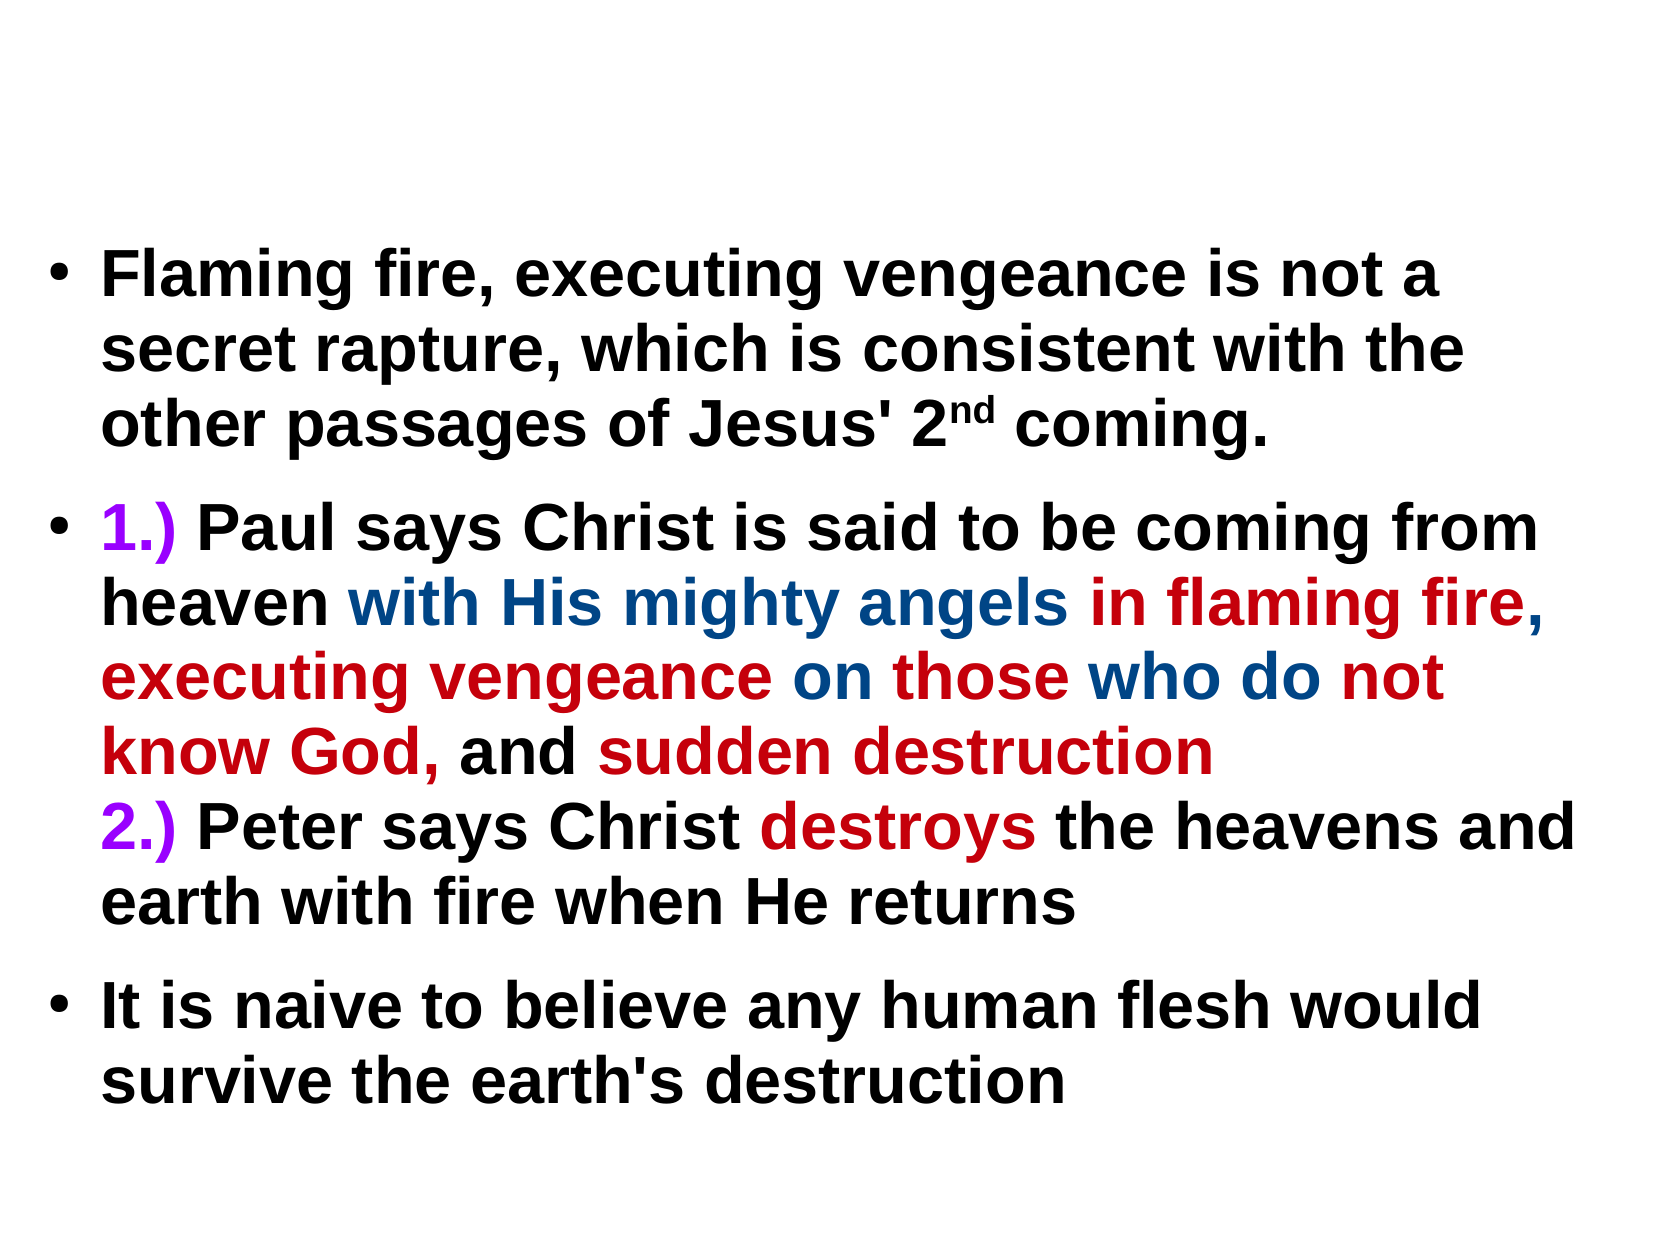

#
Flaming fire, executing vengeance is not a secret rapture, which is consistent with the other passages of Jesus' 2nd coming.
1.) Paul says Christ is said to be coming from heaven with His mighty angels in flaming fire, executing vengeance on those who do not know God, and sudden destruction
2.) Peter says Christ destroys the heavens and earth with fire when He returns
It is naive to believe any human flesh would survive the earth's destruction